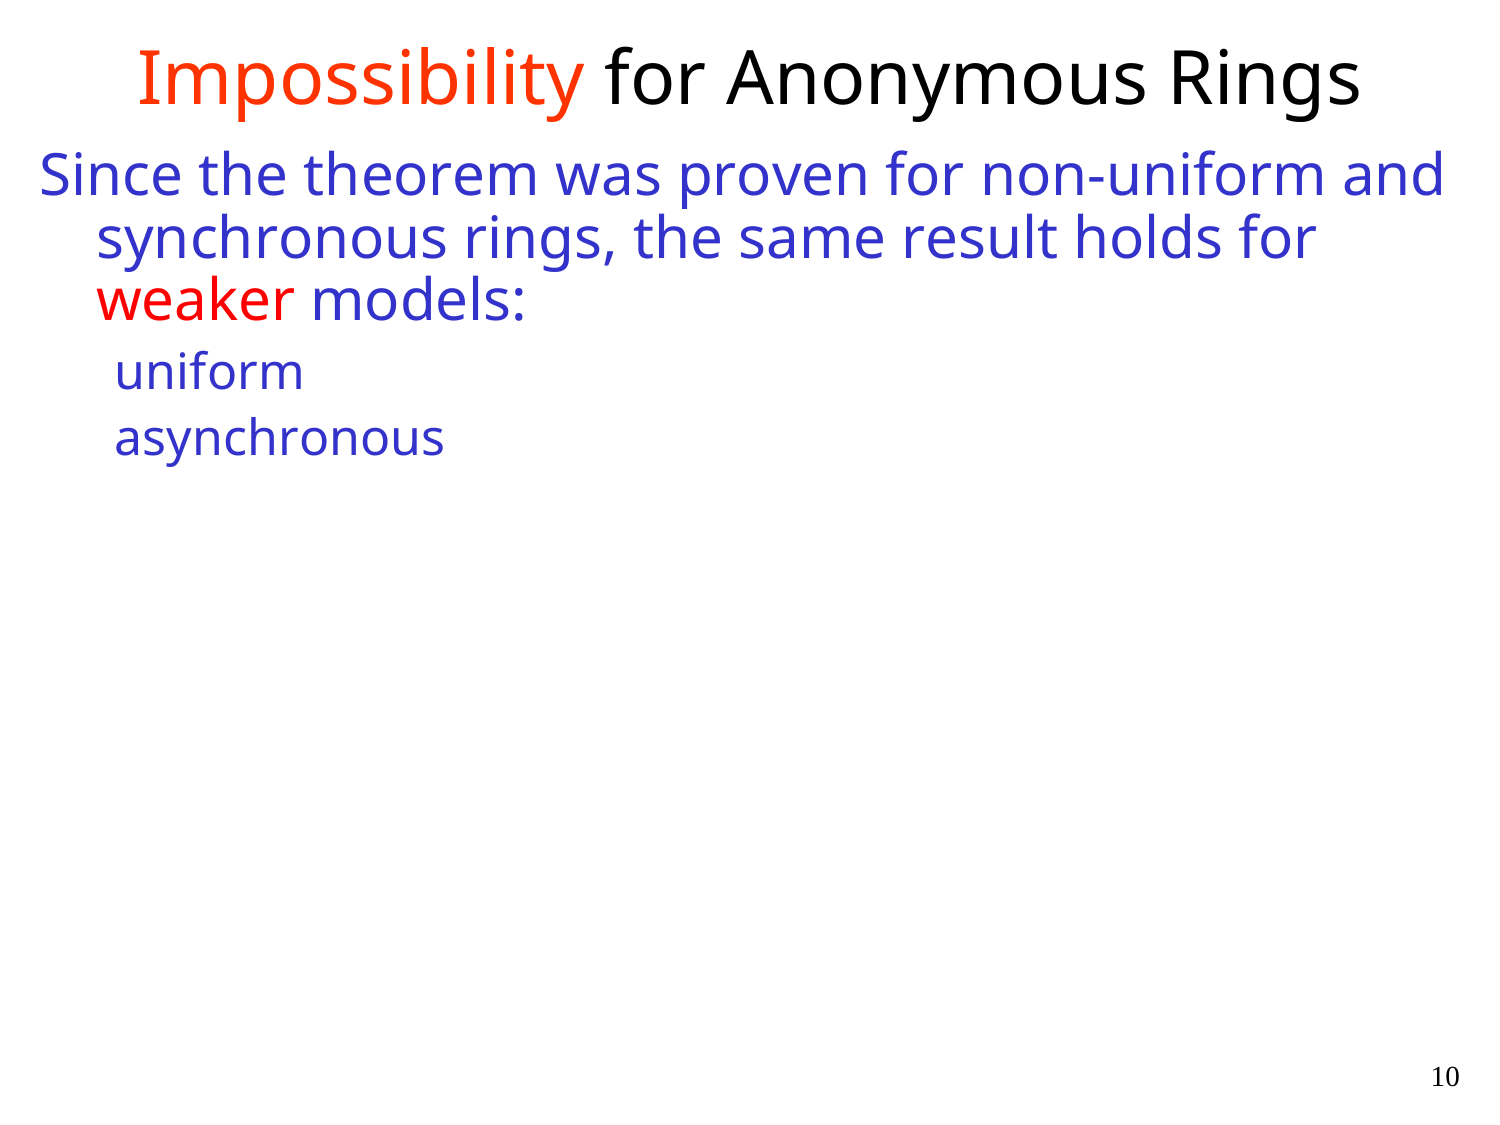

# Impossibility for Anonymous Rings
Since the theorem was proven for non-uniform and synchronous rings, the same result holds for weaker models:
uniform
asynchronous